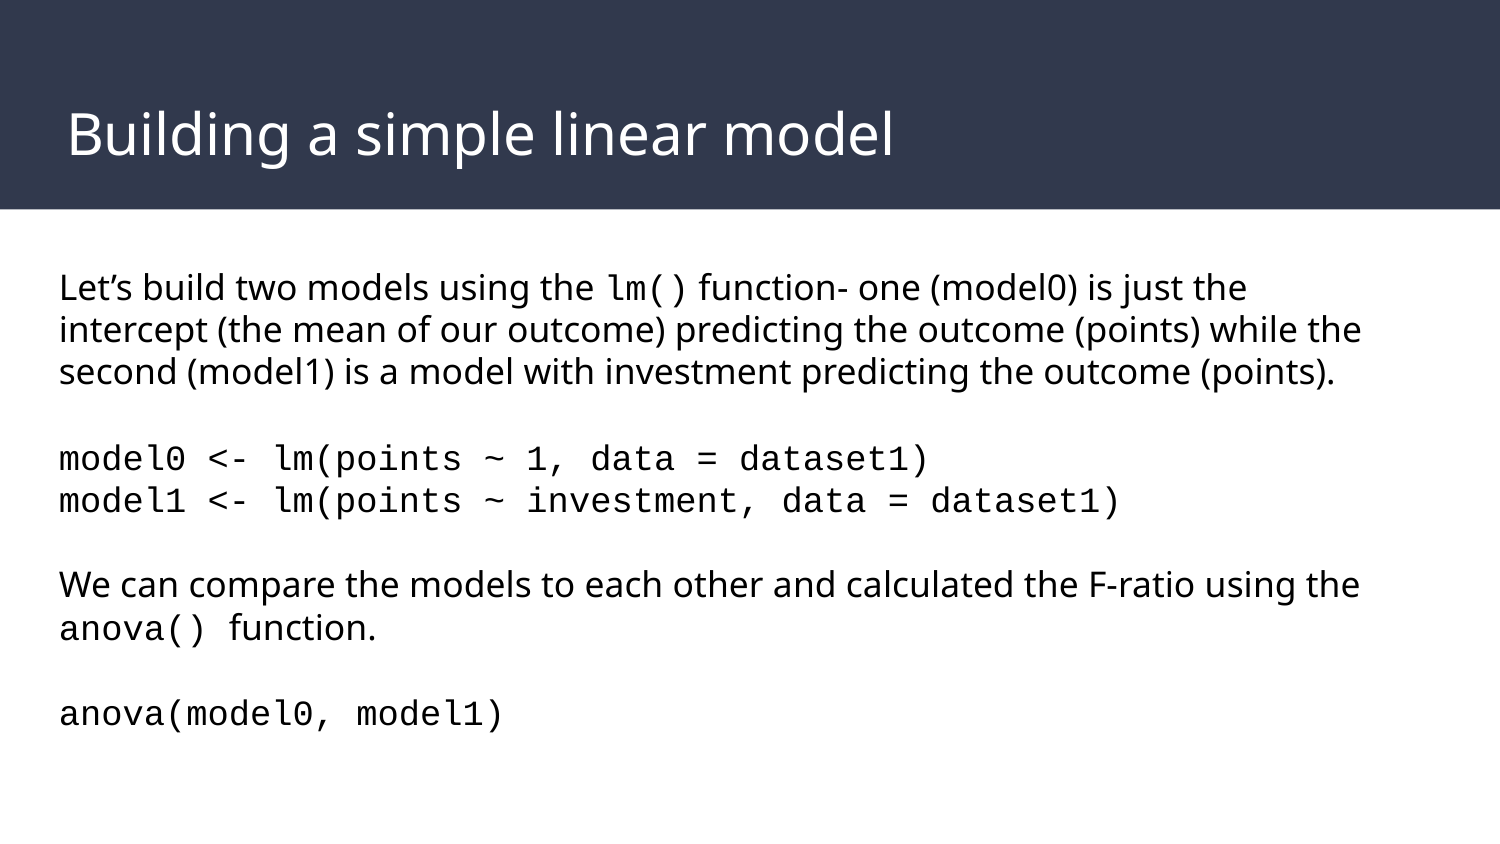

# Building a simple linear model
Let’s build two models using the lm() function- one (model0) is just the intercept (the mean of our outcome) predicting the outcome (points) while the second (model1) is a model with investment predicting the outcome (points).
model0 <- lm(points ~ 1, data = dataset1)
model1 <- lm(points ~ investment, data = dataset1)
We can compare the models to each other and calculated the F-ratio using the anova() function.
anova(model0, model1)